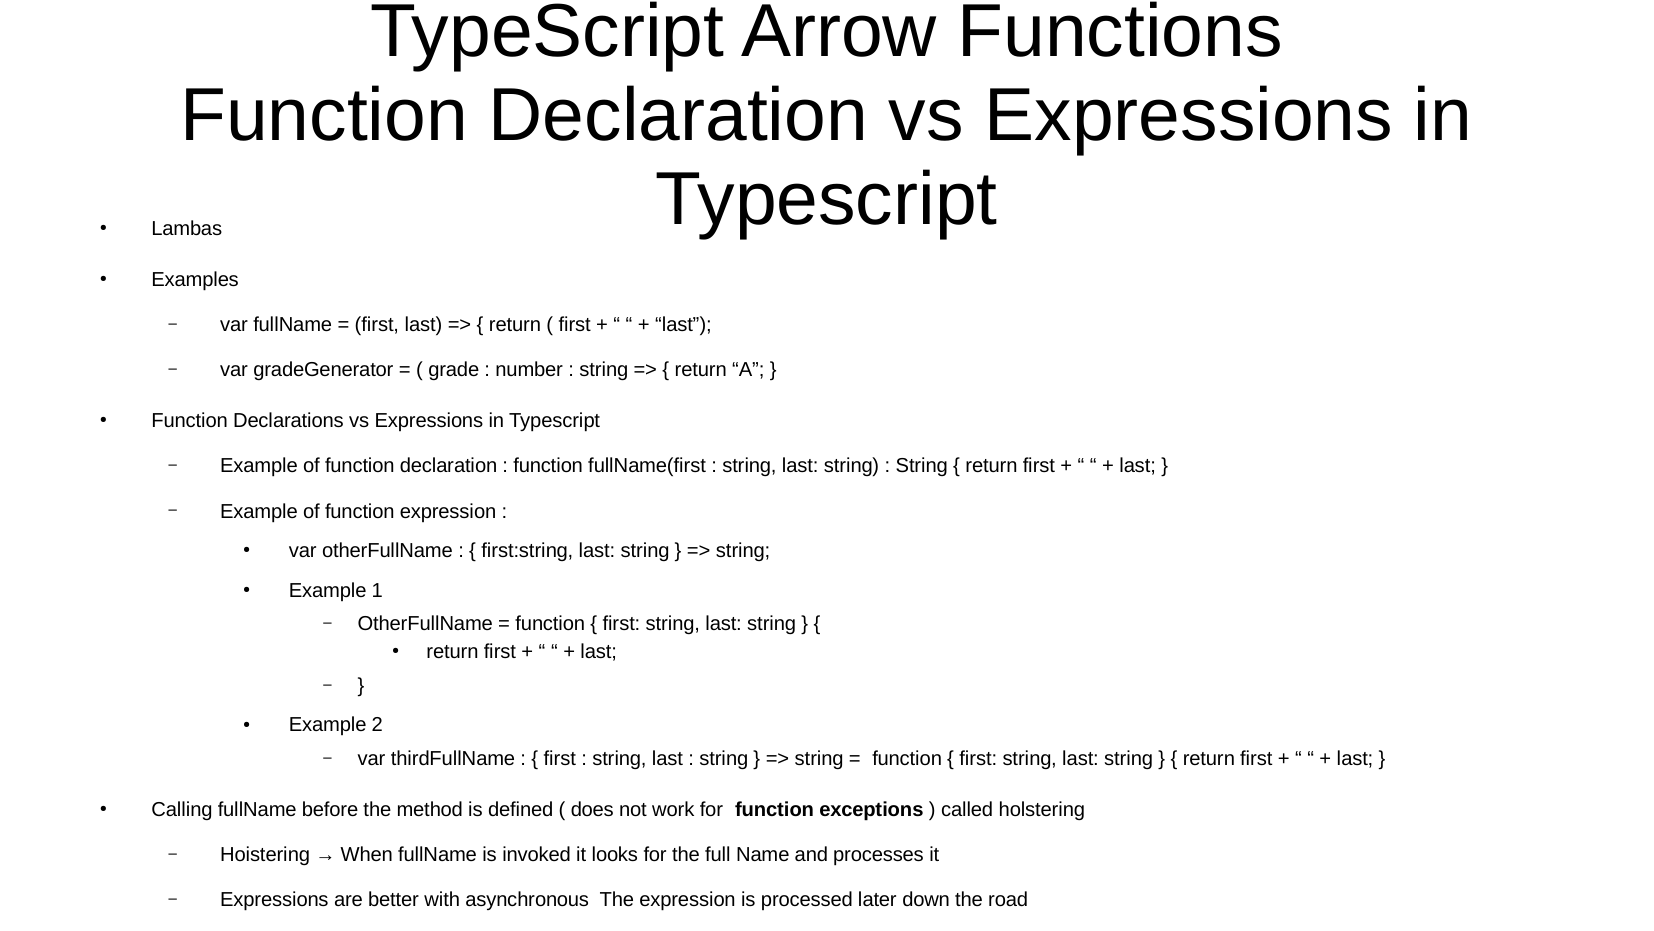

# TypeScript Arrow Functions Function Declaration vs Expressions in Typescript
Lambas
Examples
var fullName = (first, last) => { return ( first + “ “ + “last”);
var gradeGenerator = ( grade : number : string => { return “A”; }
Function Declarations vs Expressions in Typescript
Example of function declaration : function fullName(first : string, last: string) : String { return first + “ “ + last; }
Example of function expression :
var otherFullName : { first:string, last: string } => string;
Example 1
OtherFullName = function { first: string, last: string } {
return first + “ “ + last;
}
Example 2
var thirdFullName : { first : string, last : string } => string = function { first: string, last: string } { return first + “ “ + last; }
Calling fullName before the method is defined ( does not work for function exceptions ) called holstering
Hoistering → When fullName is invoked it looks for the full Name and processes it
Expressions are better with asynchronous The expression is processed later down the road